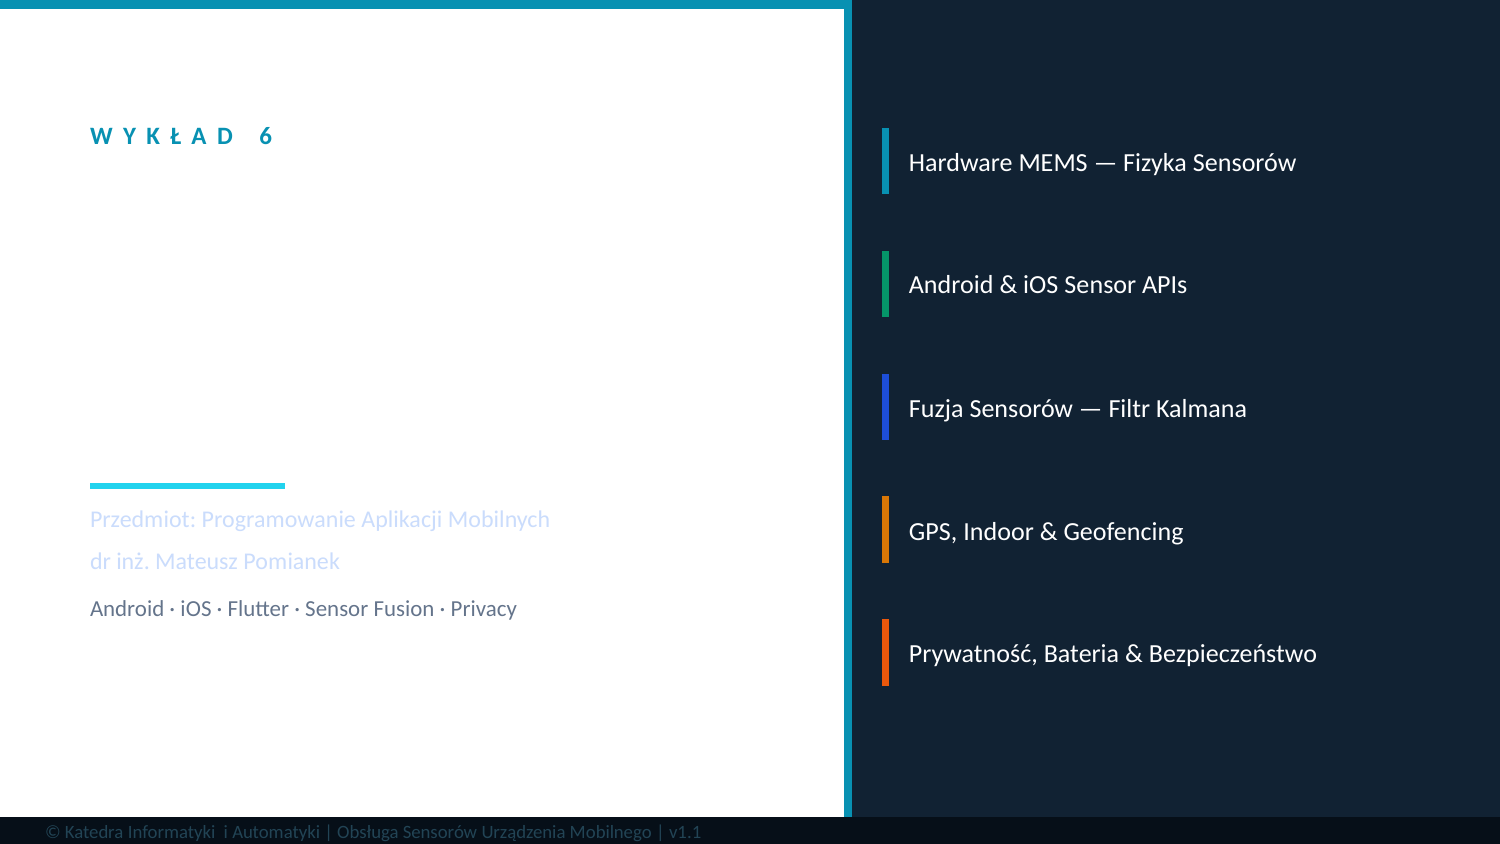

WYKŁAD 6
Hardware MEMS — Fizyka Sensorów
Obsługa sensorów
urządzeń mobilnych
Android & iOS Sensor APIs
Fuzja Sensorów — Filtr Kalmana
GPS, Indoor & Geofencing
Przedmiot: Programowanie Aplikacji Mobilnych
dr inż. Mateusz Pomianek
Android · iOS · Flutter · Sensor Fusion · Privacy
Prywatność, Bateria & Bezpieczeństwo
© Katedra Informatyki i Automatyki | Obsługa Sensorów Urządzenia Mobilnego | v1.1